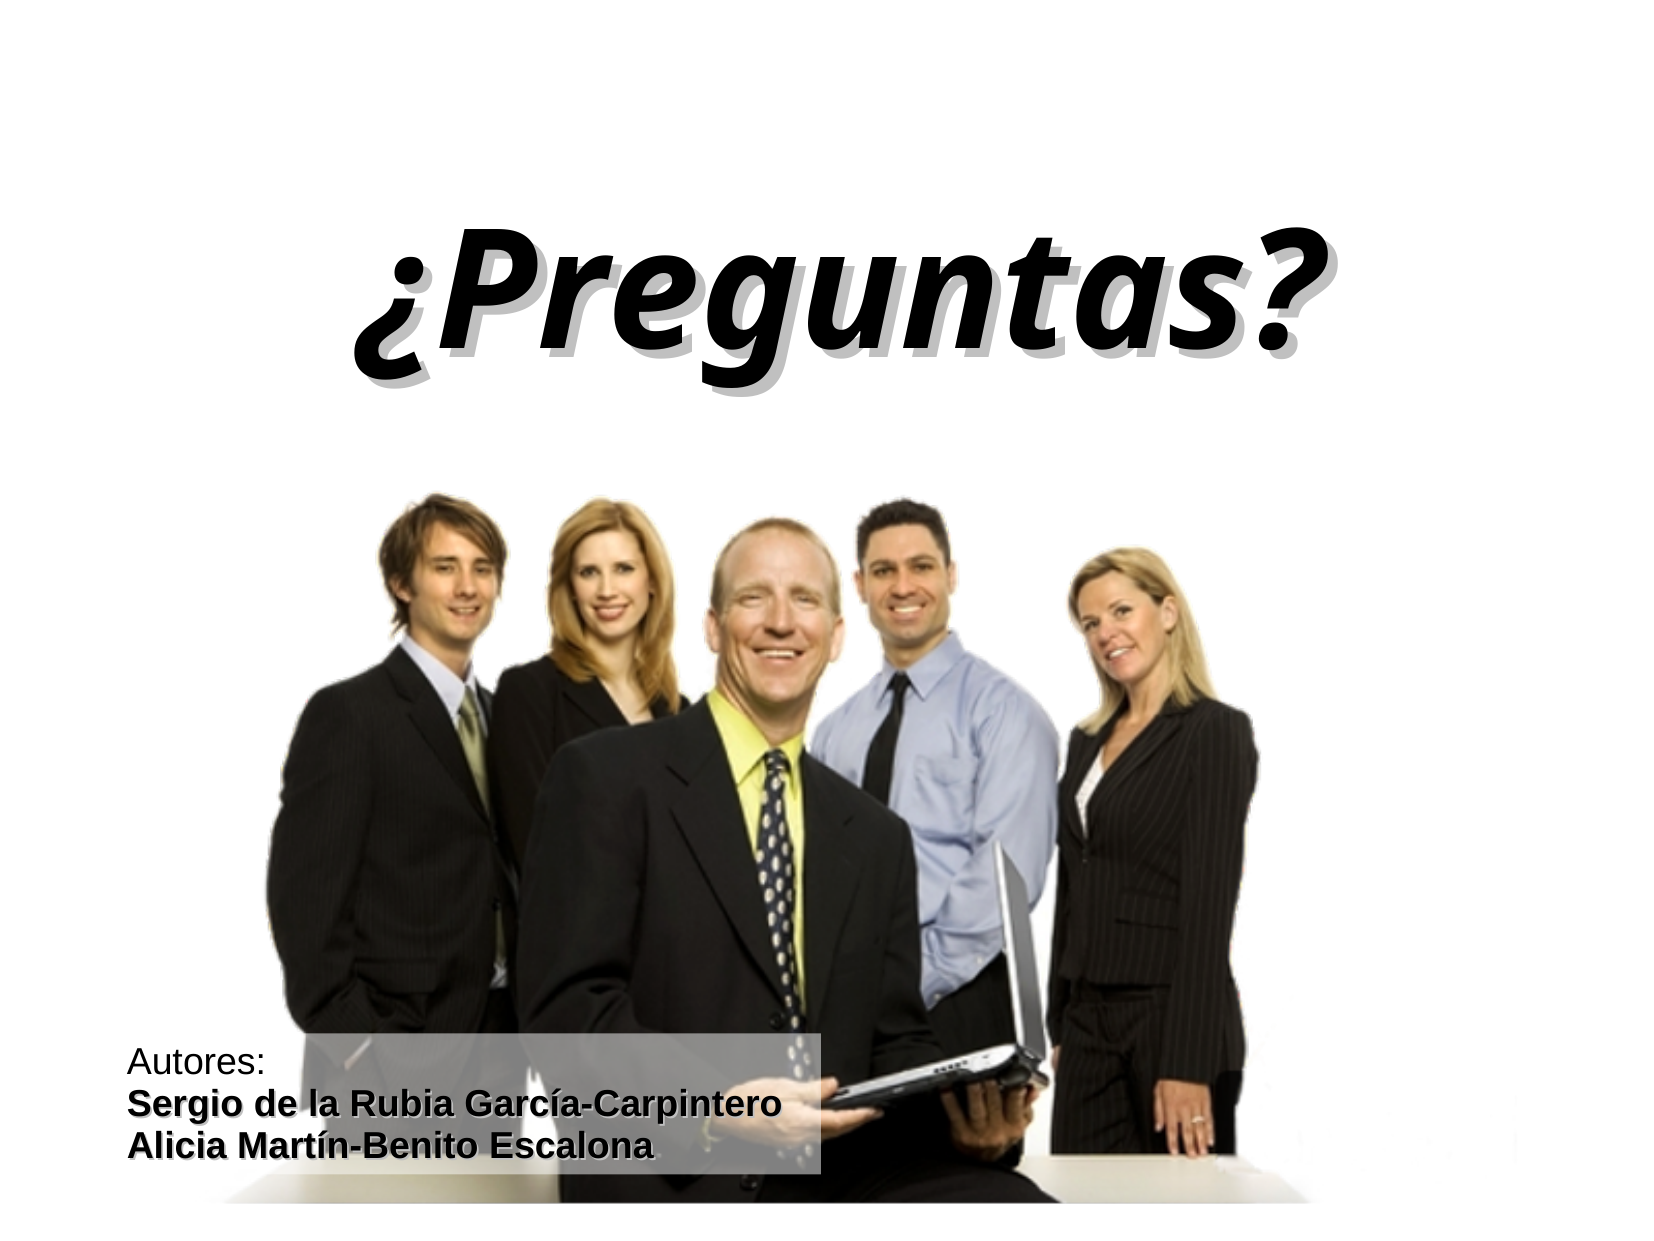

# ¿Preguntas?
Autores:
Sergio de la Rubia García-Carpintero
Alicia Martín-Benito Escalona